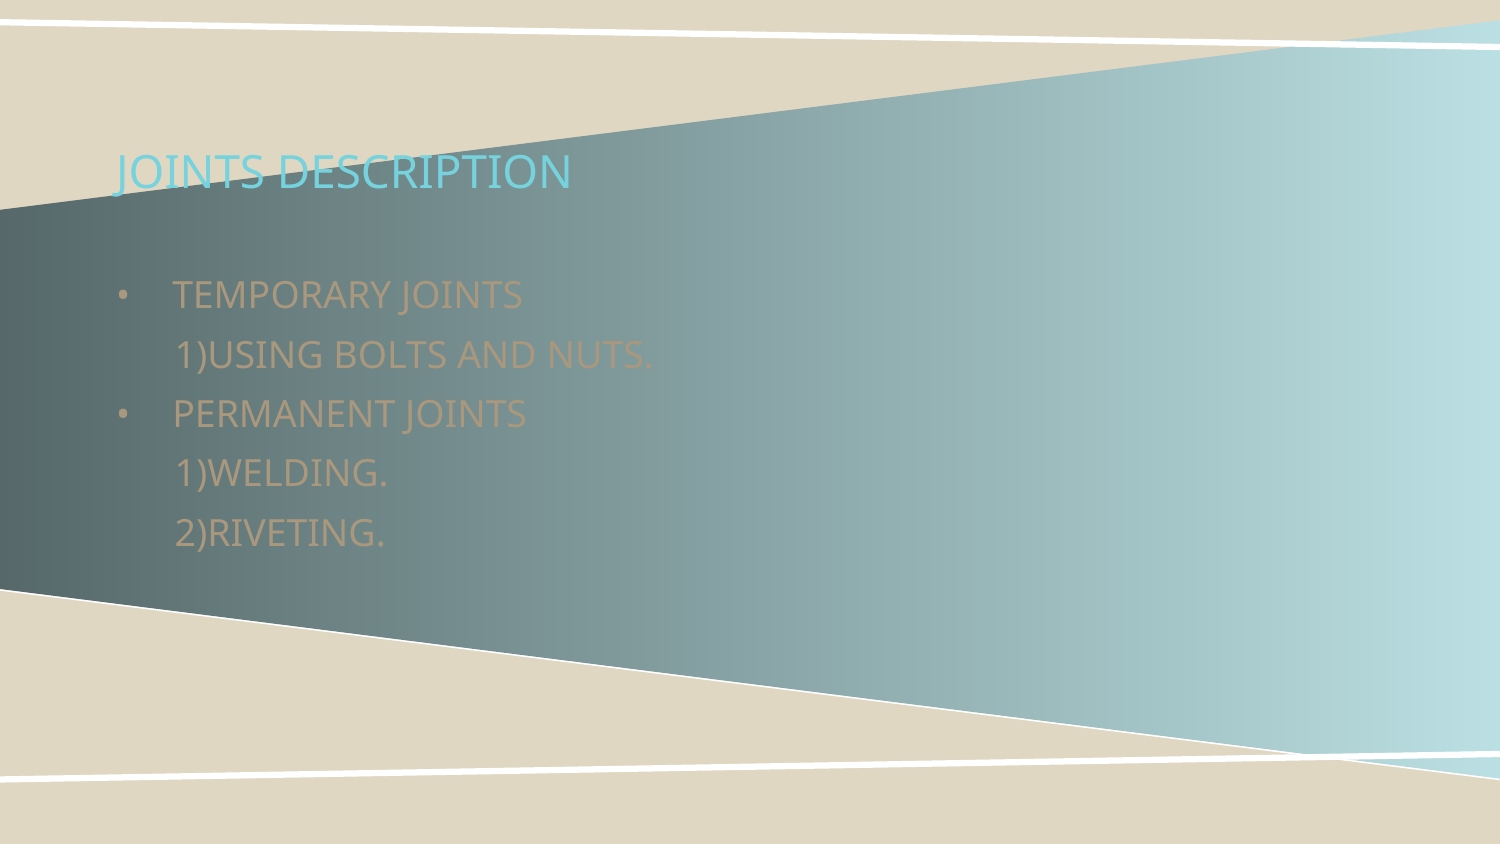

JOINTS DESCRIPTION
#
TEMPORARY JOINTS
 1)USING BOLTS AND NUTS.
PERMANENT JOINTS
 1)WELDING.
 2)RIVETING.